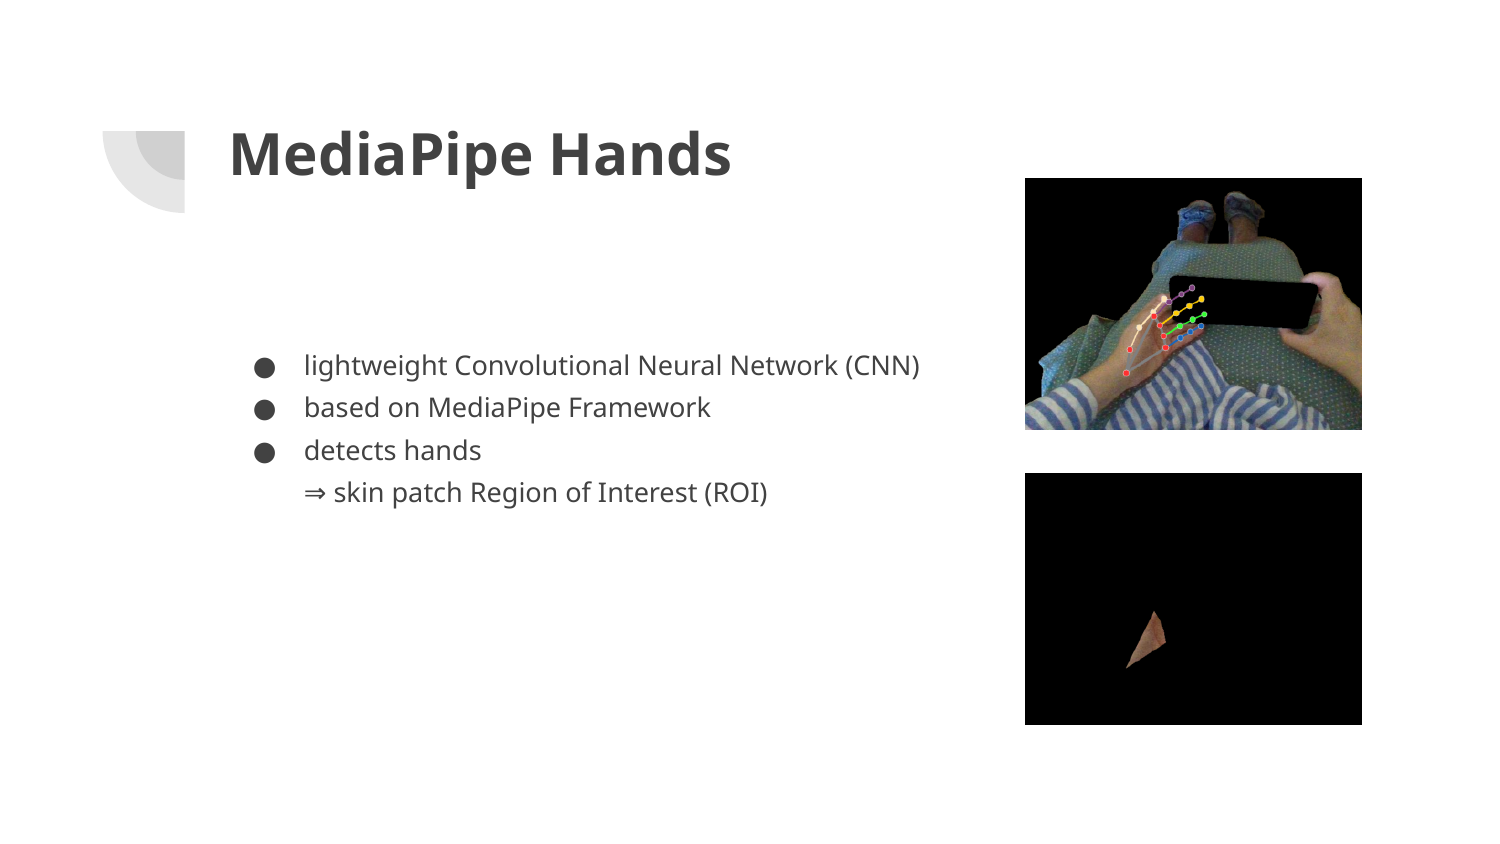

# MediaPipe Hands
lightweight Convolutional Neural Network (CNN)
based on MediaPipe Framework
detects hands
⇒ skin patch Region of Interest (ROI)